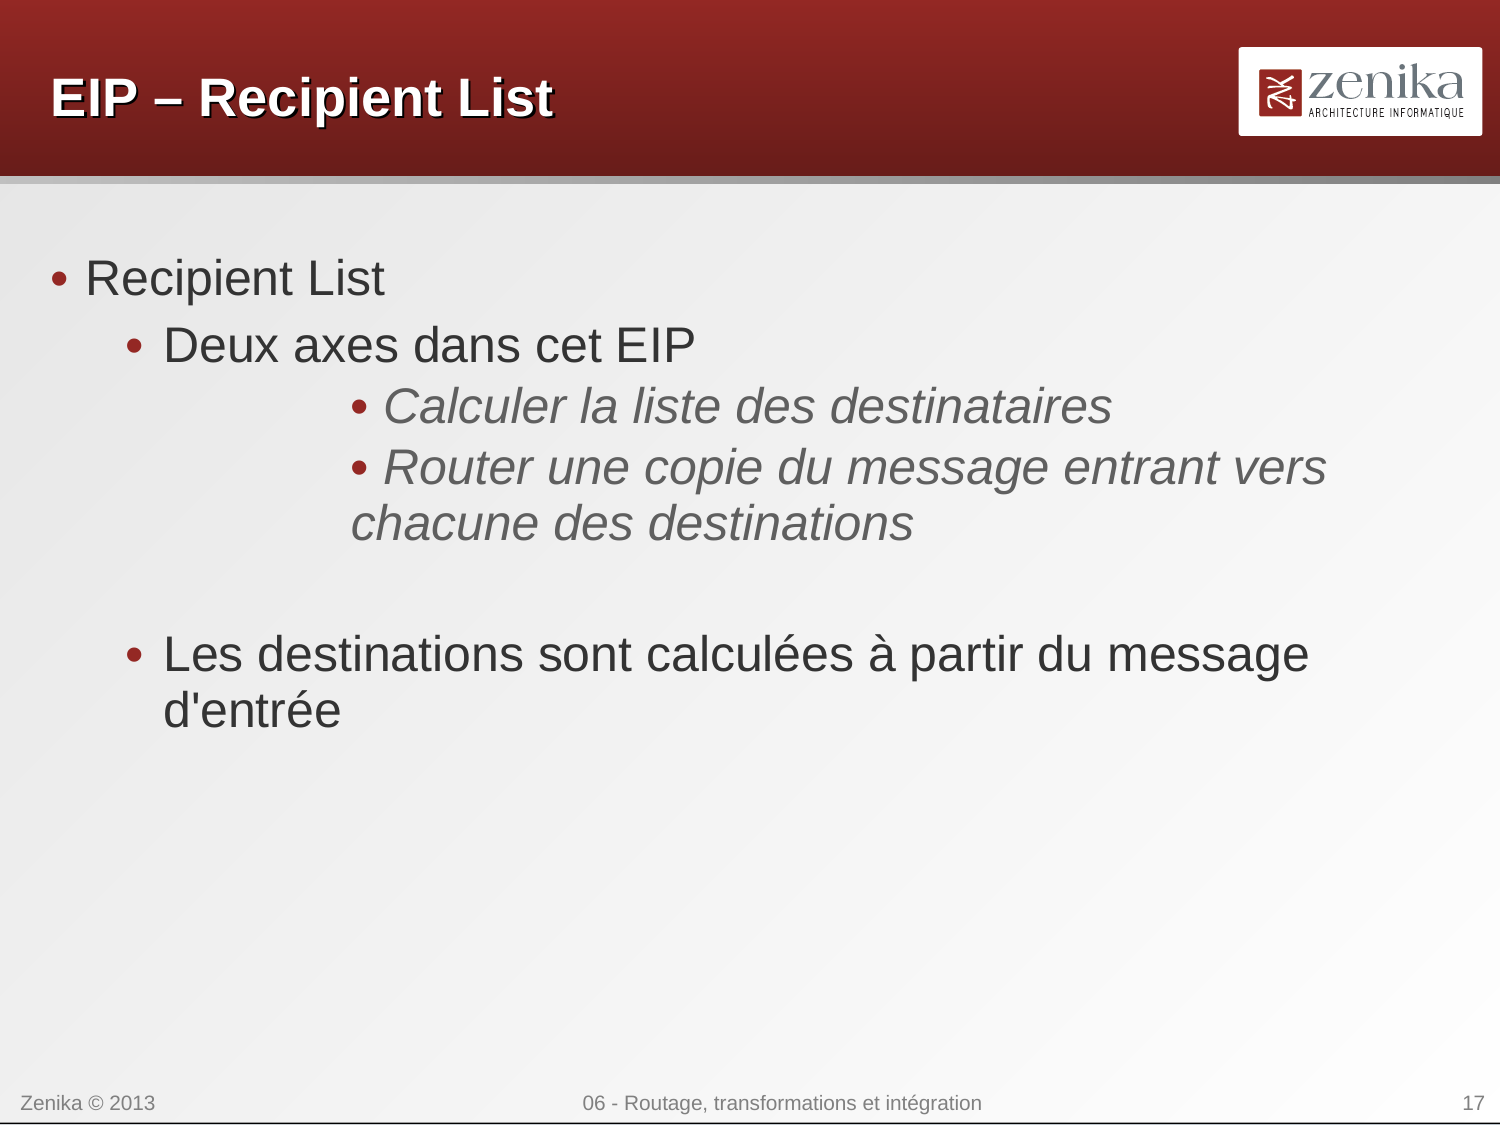

# EIP – Recipient List
Recipient List
Deux axes dans cet EIP
 Calculer la liste des destinataires
 Router une copie du message entrant vers chacune des destinations
Les destinations sont calculées à partir du message d'entrée